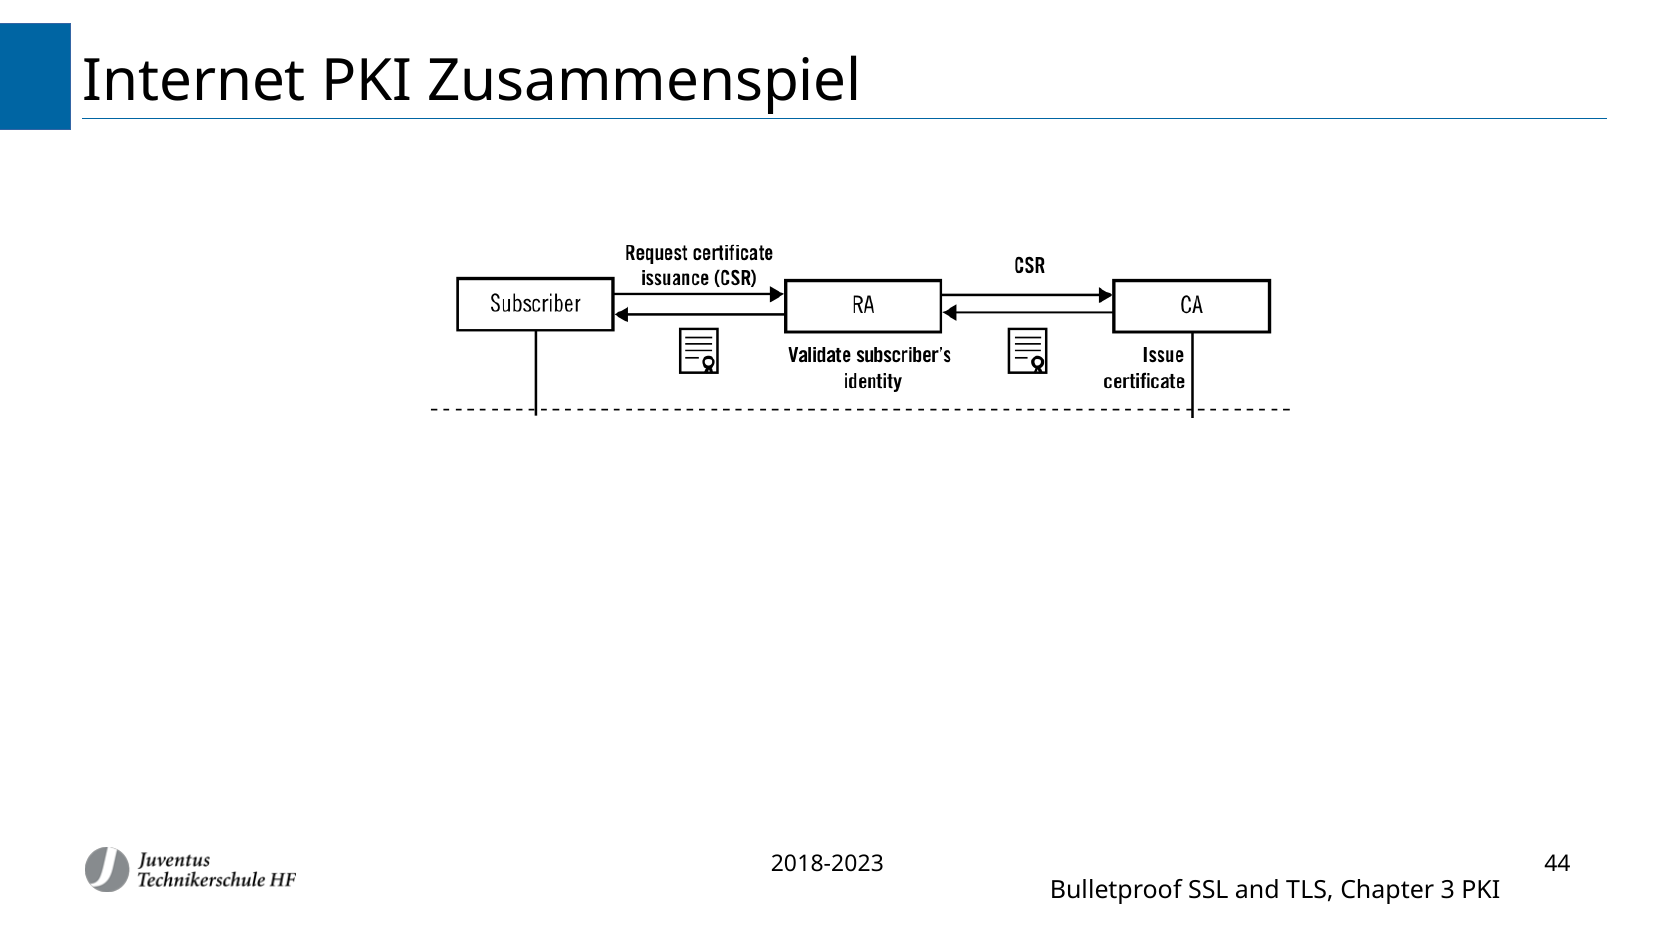

# Internet PKI Zusammenspiel
2018-2023
44
Bulletproof SSL and TLS, Chapter 3 PKI